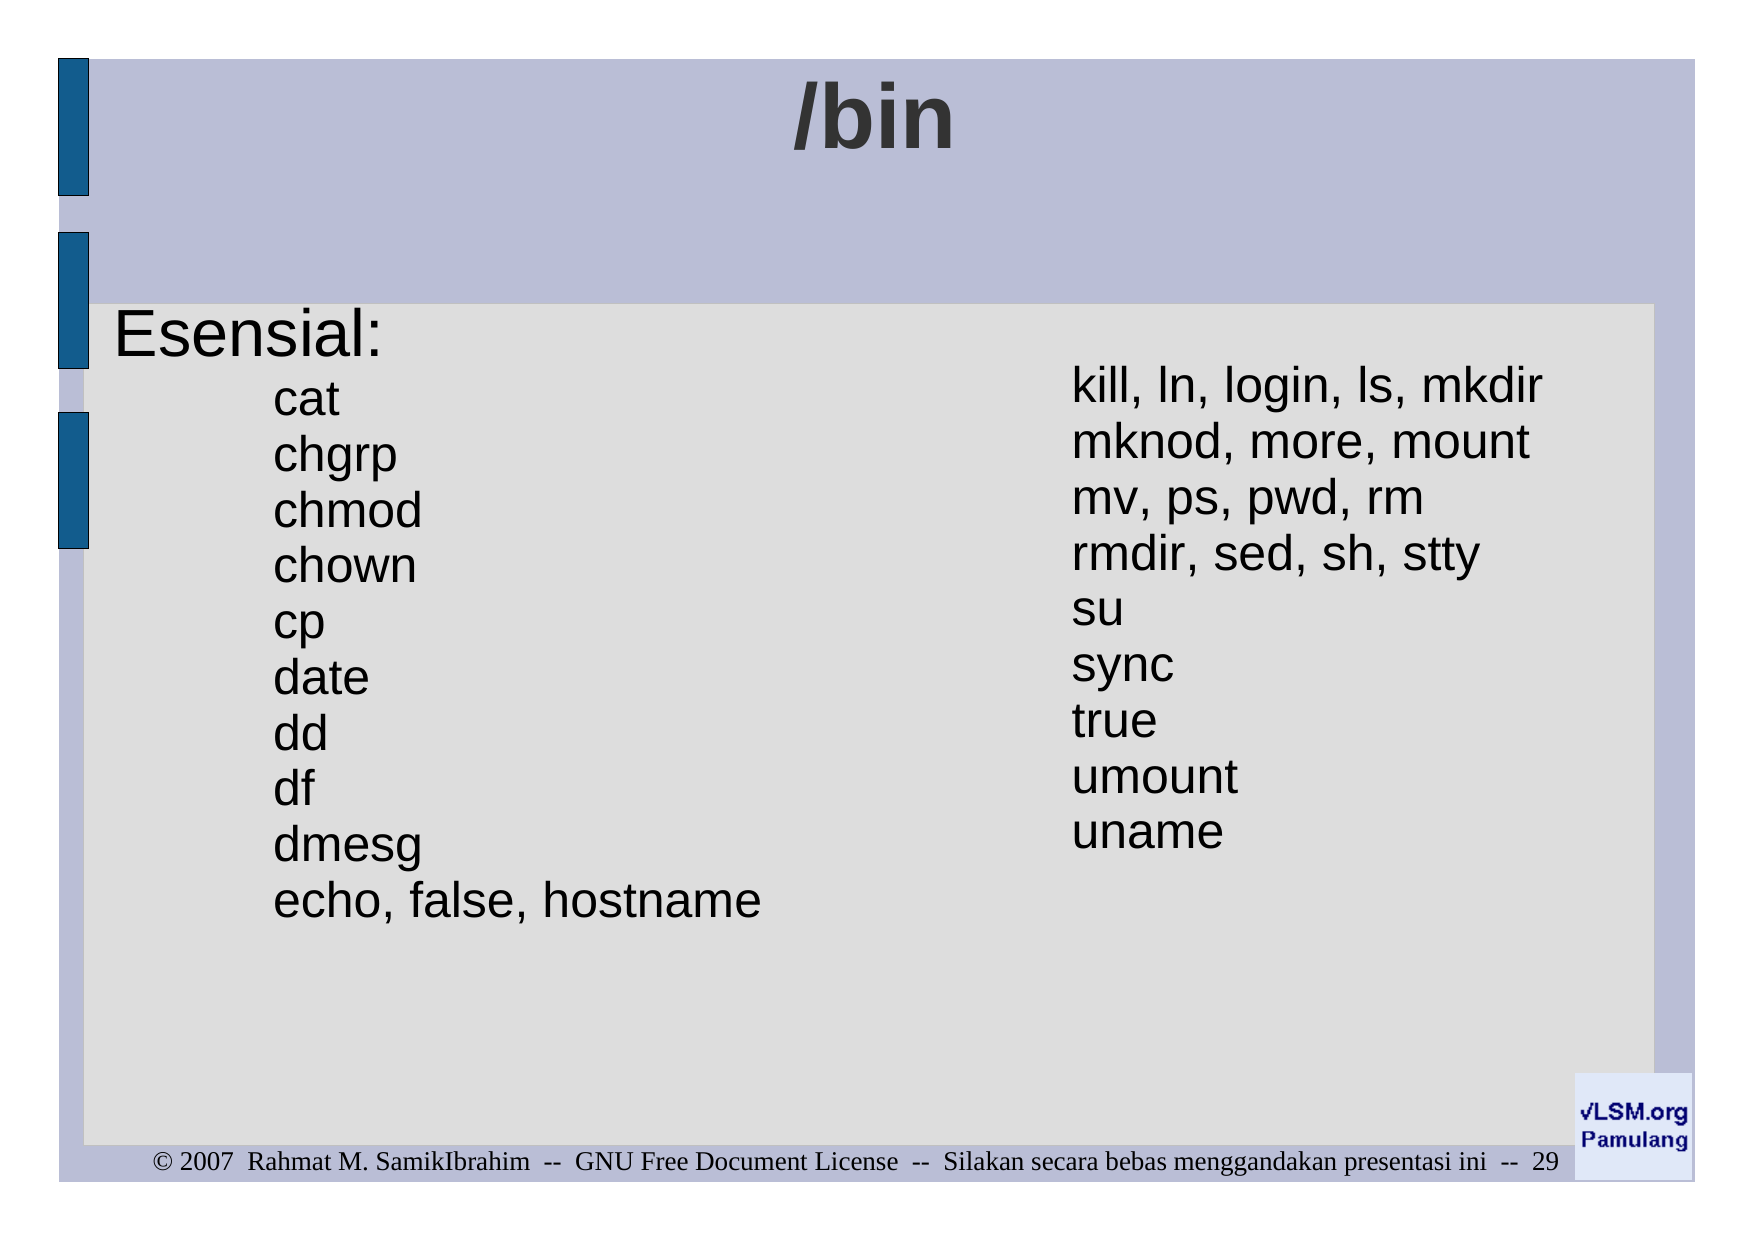

# /bin
Esensial:
cat
chgrp
chmod
chown
cp
date
dd
df
dmesg
echo, false, hostname
kill, ln, login, ls, mkdir
mknod, more, mount
mv, ps, pwd, rm
rmdir, sed, sh, stty
su
sync
true
umount
uname